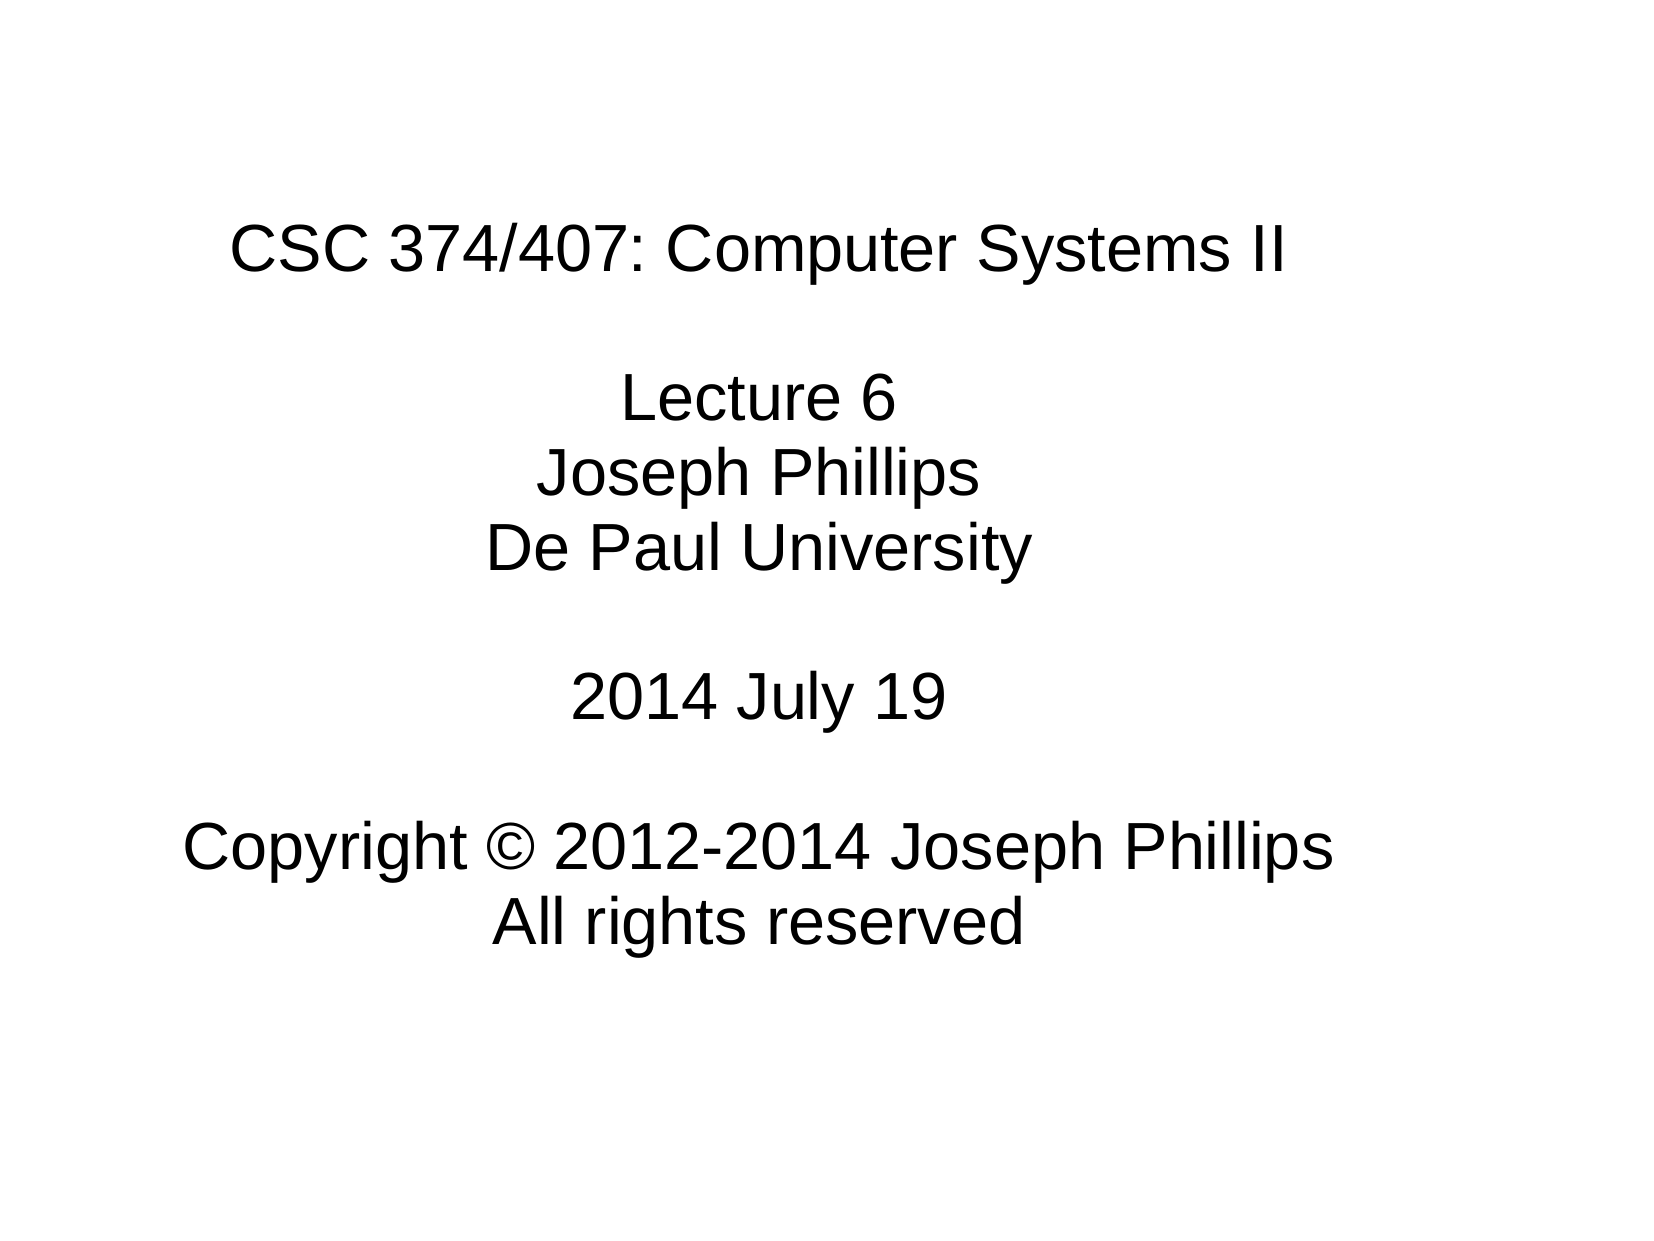

# CSC 374/407: Computer Systems II
Lecture 6
Joseph Phillips
De Paul University
2014 July 19
Copyright © 2012-2014 Joseph Phillips
All rights reserved